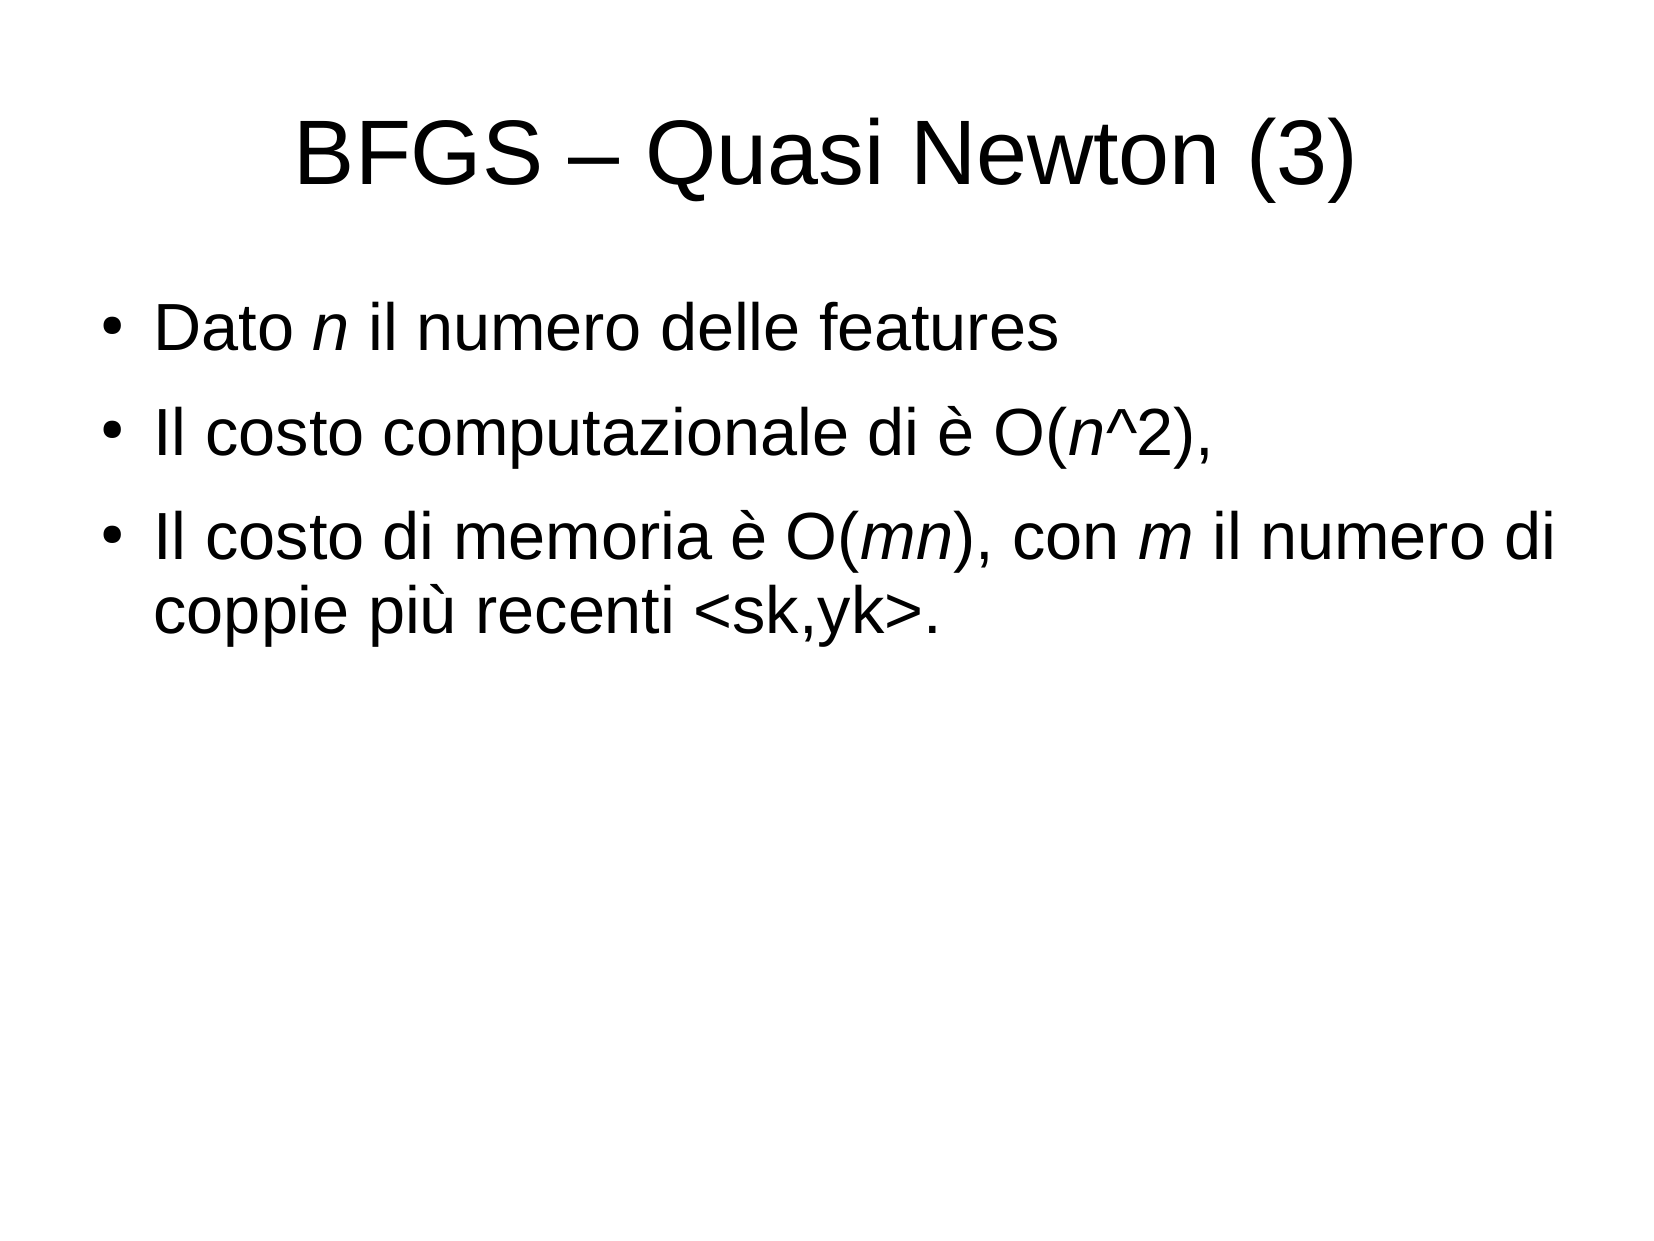

# BFGS – Quasi Newton (3)
Dato n il numero delle features
Il costo computazionale di è O(n^2),
Il costo di memoria è O(mn), con m il numero di coppie più recenti <sk,yk>.